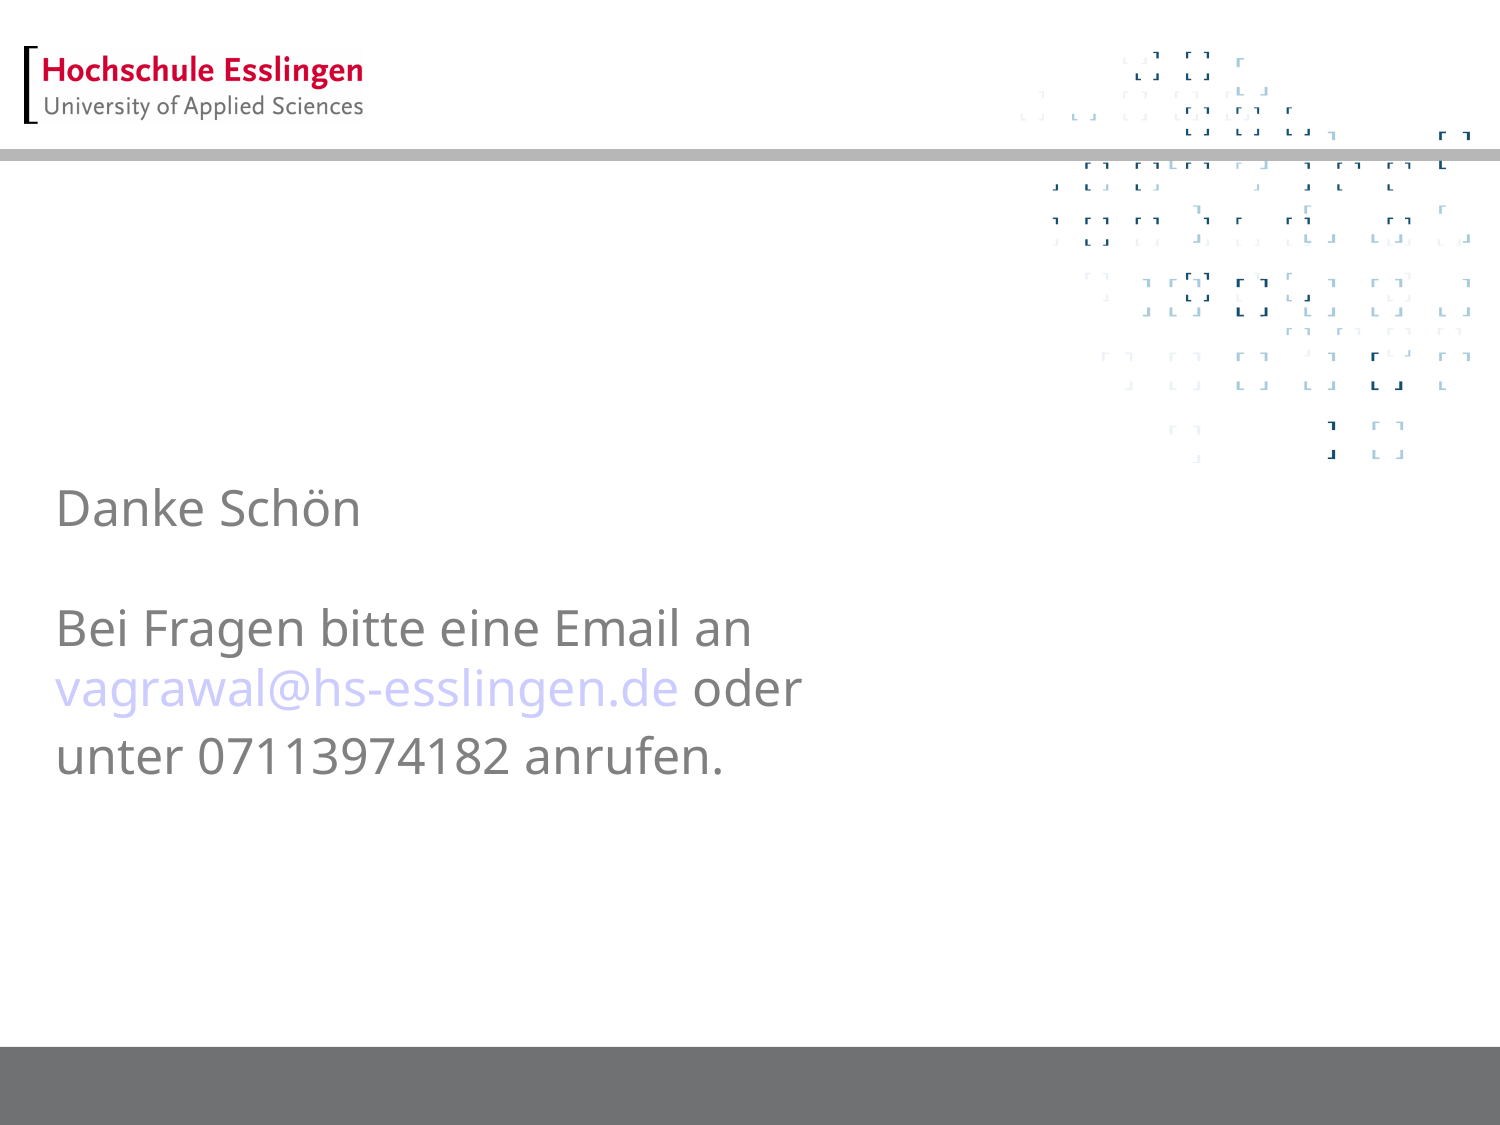

# Danke Schön Bei Fragen bitte eine Email an vagrawal@hs-esslingen.de oder unter 07113974182 anrufen.